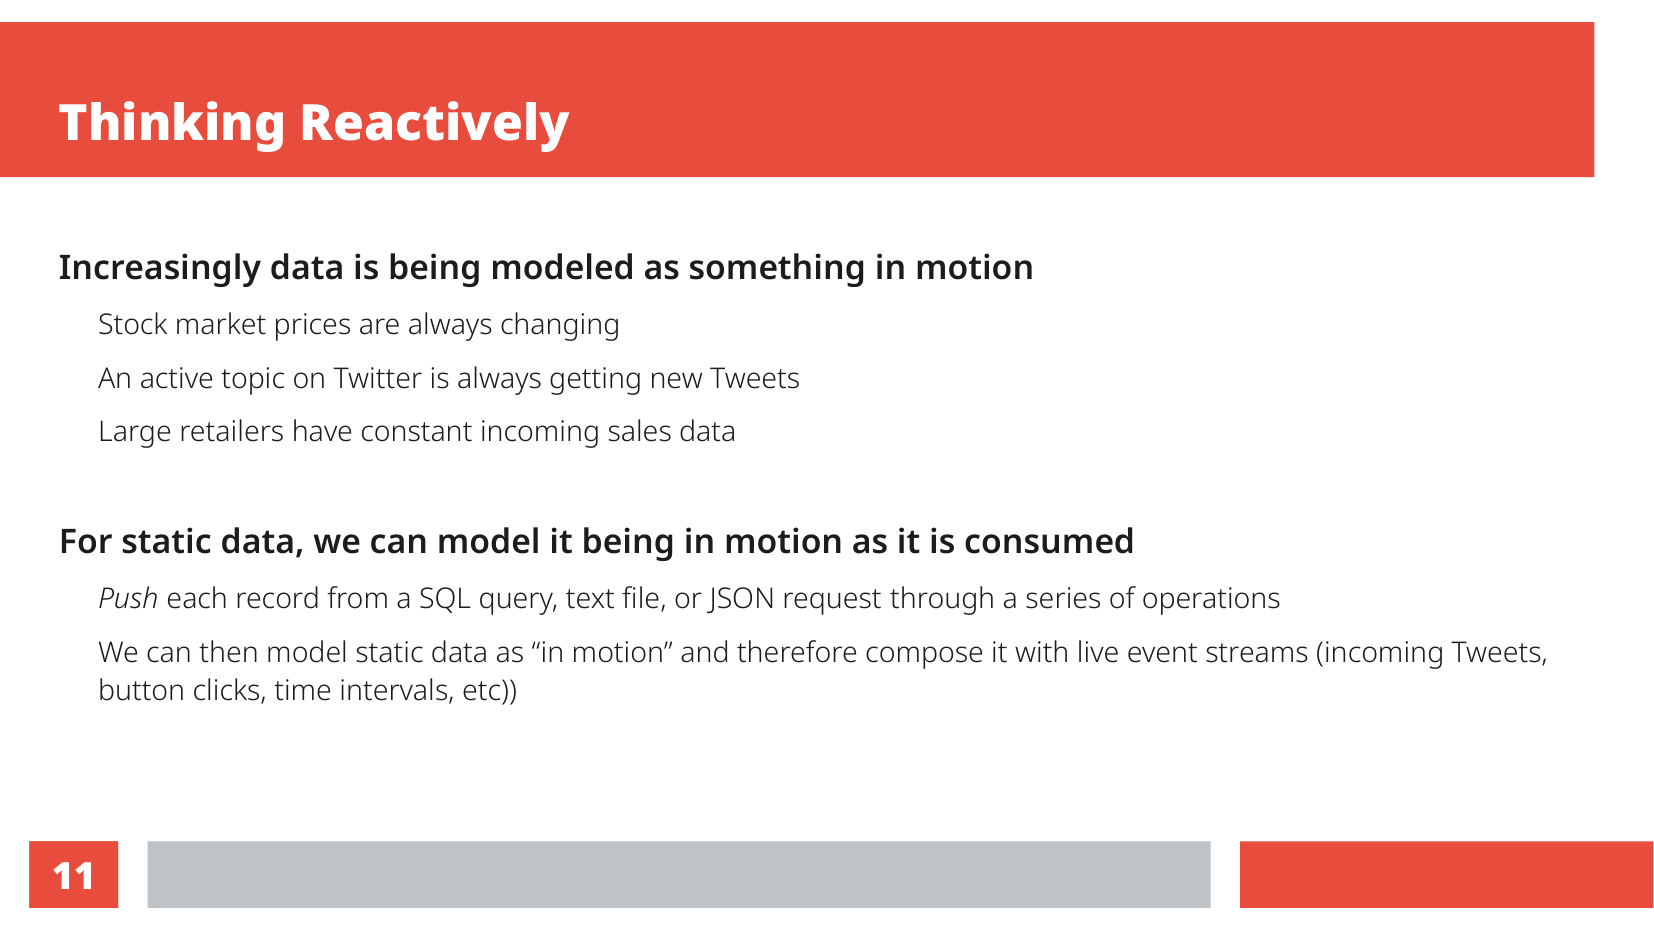

# Thinking Reactively
Increasingly data is being modeled as something in motion
Stock market prices are always changing
An active topic on Twitter is always getting new Tweets
Large retailers have constant incoming sales data
For static data, we can model it being in motion as it is consumed
Push each record from a SQL query, text file, or JSON request through a series of operations
We can then model static data as “in motion” and therefore compose it with live event streams (incoming Tweets, button clicks, time intervals, etc))
11